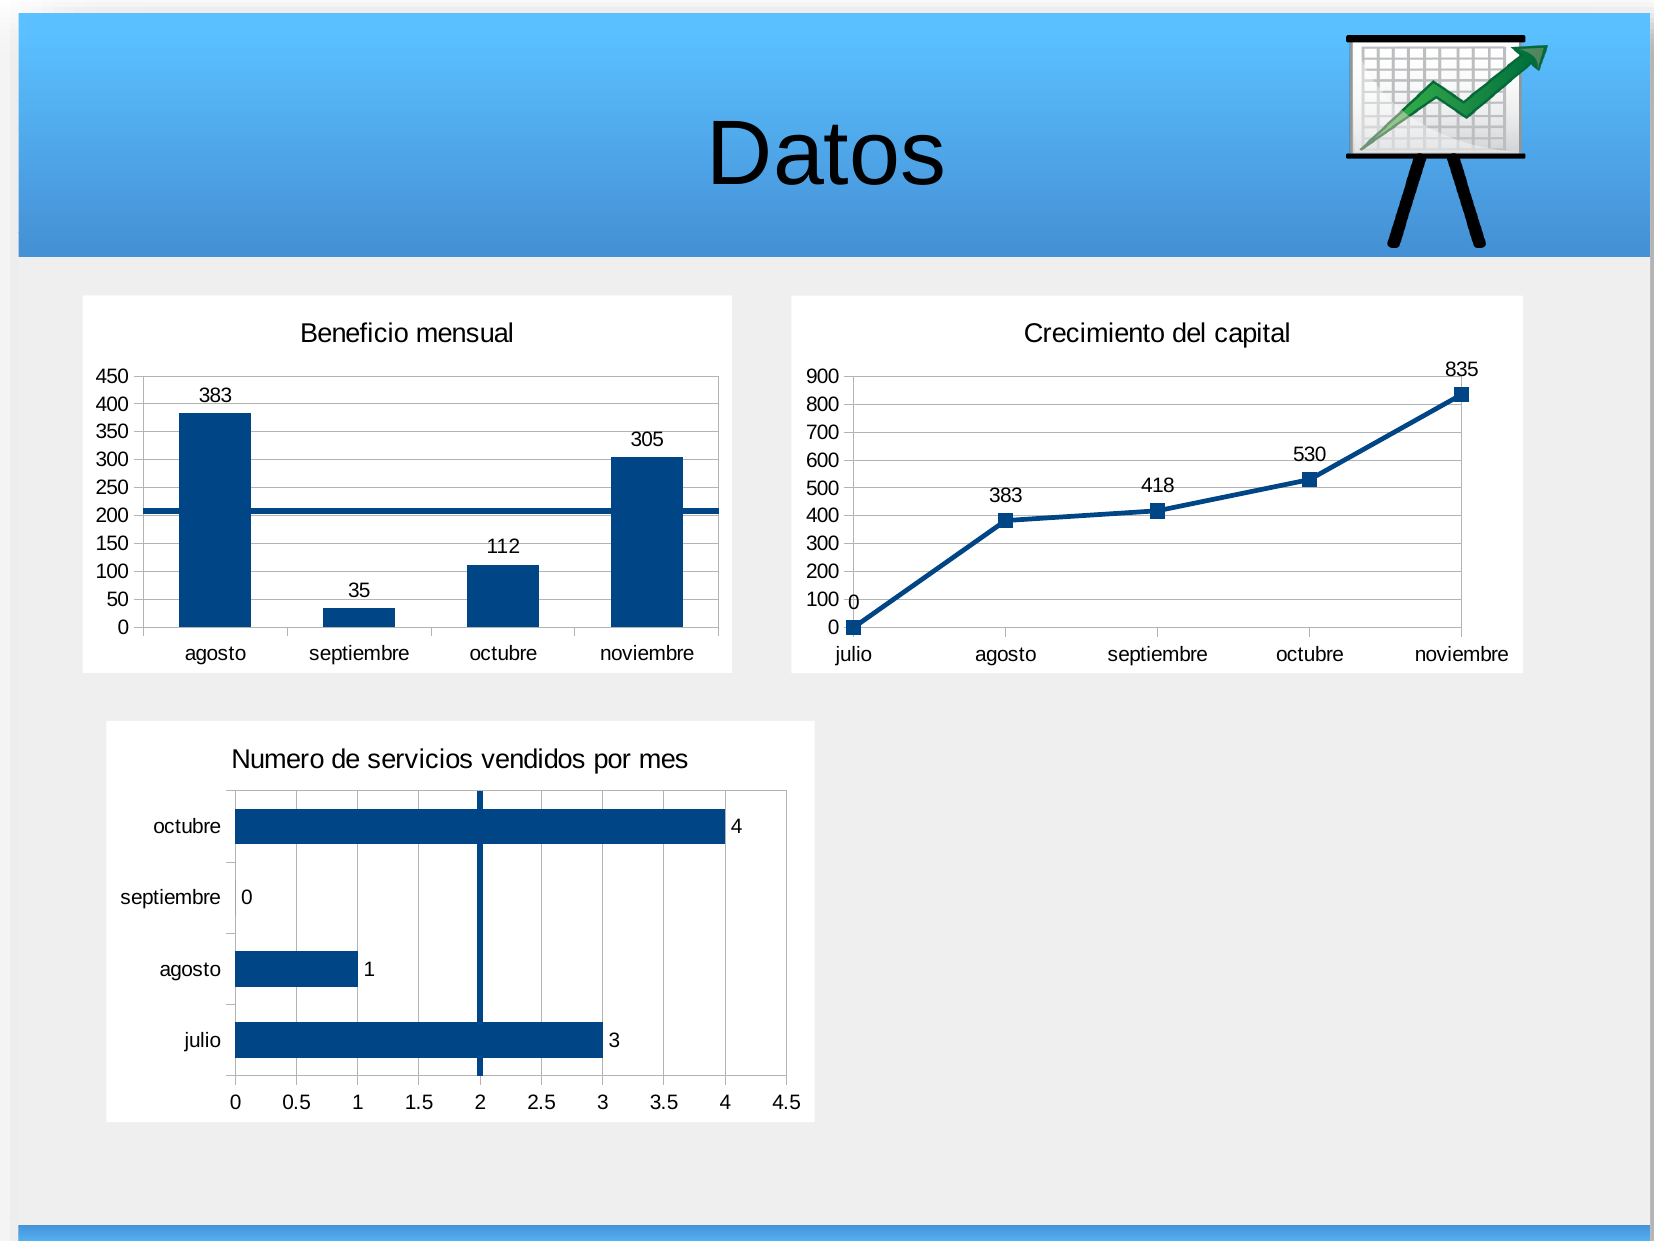

# Datos
### Chart: Beneficio mensual
| Category | beneficio |
|---|---|
| agosto | 383.0 |
| septiembre | 35.0 |
| octubre | 112.0 |
| noviembre | 305.0 |
### Chart: Crecimiento del capital
| Category | total |
|---|---|
| julio | 0.0 |
| agosto | 383.0 |
| septiembre | 418.0 |
| octubre | 530.0 |
| noviembre | 835.0 |
### Chart: Numero de servicios vendidos por mes
| Category | num servicios |
|---|---|
| julio | 3.0 |
| agosto | 1.0 |
| septiembre | 0.0 |
| octubre | 4.0 |